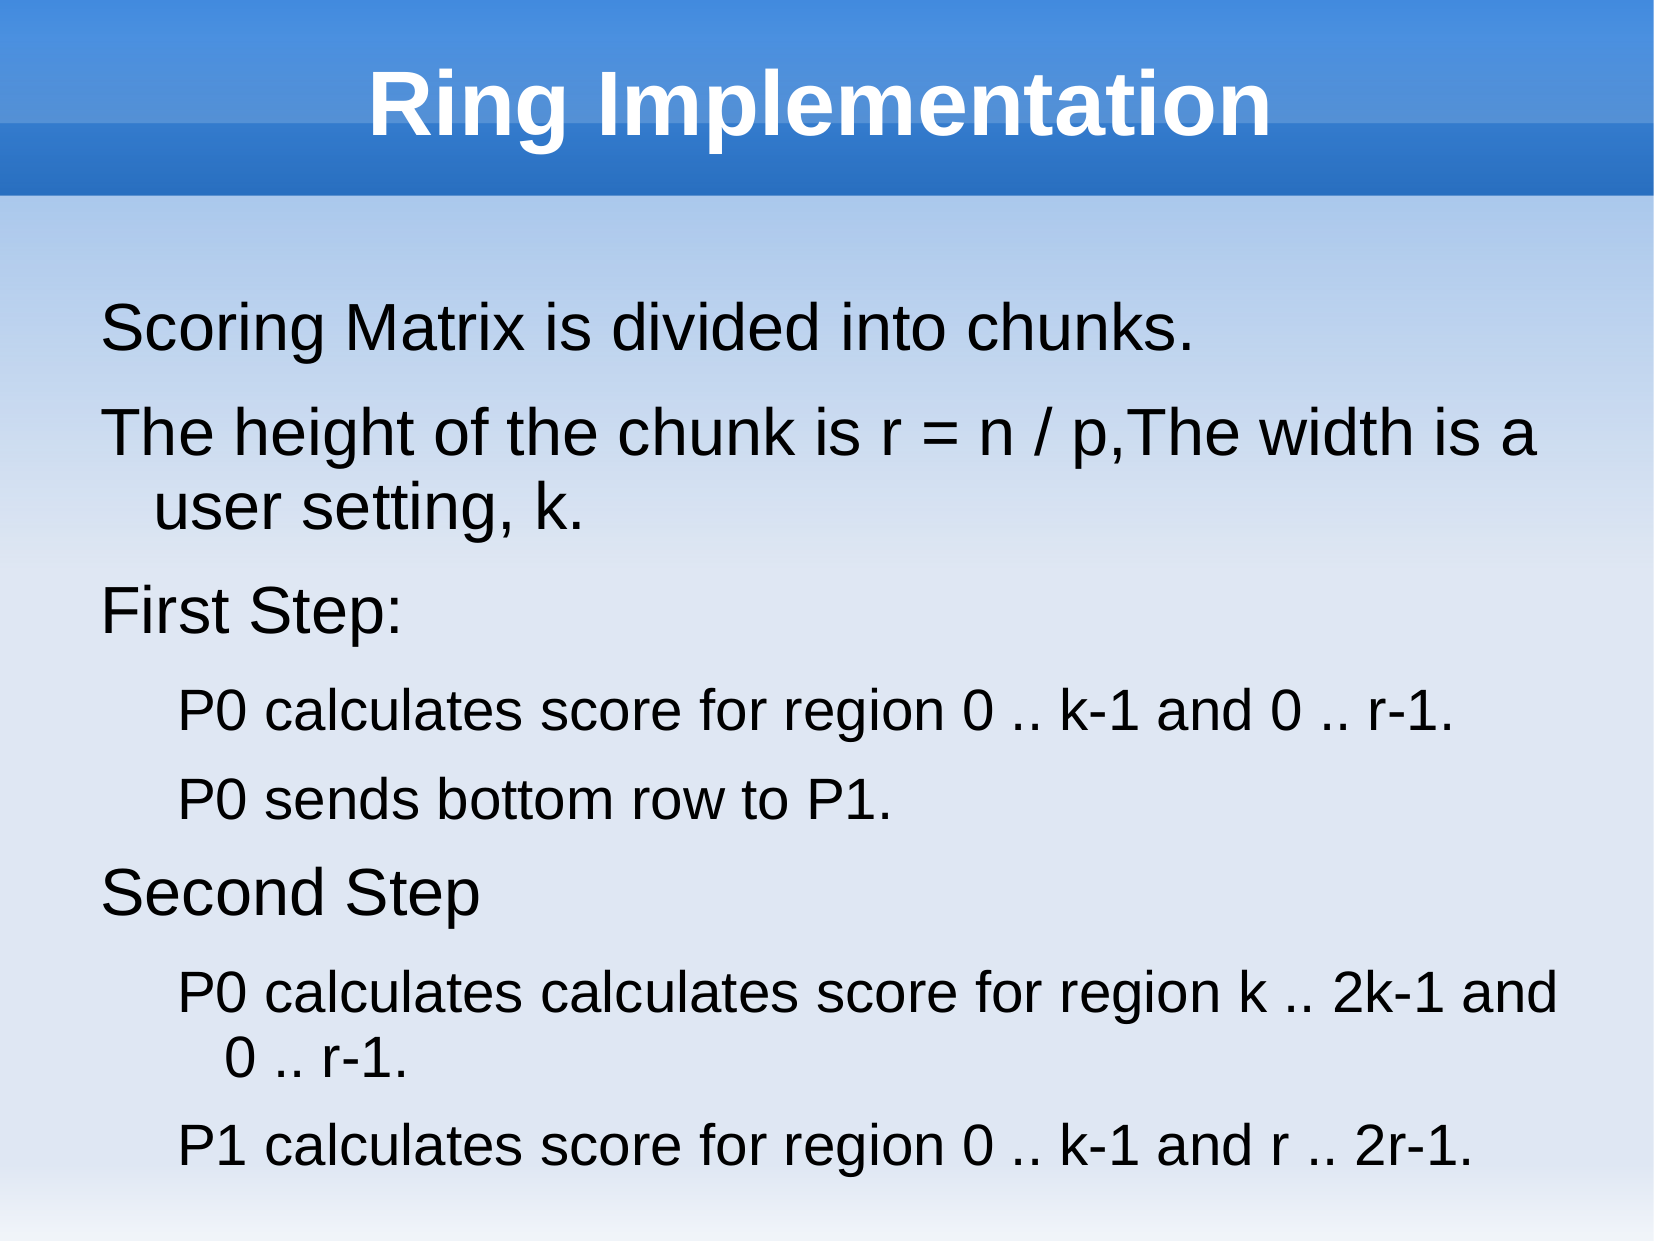

# Ring Implementation
Scoring Matrix is divided into chunks.
The height of the chunk is r = n / p,The width is a user setting, k.
First Step:
P0 calculates score for region 0 .. k-1 and 0 .. r-1.
P0 sends bottom row to P1.
Second Step
P0 calculates calculates score for region k .. 2k-1 and 0 .. r-1.
P1 calculates score for region 0 .. k-1 and r .. 2r-1.